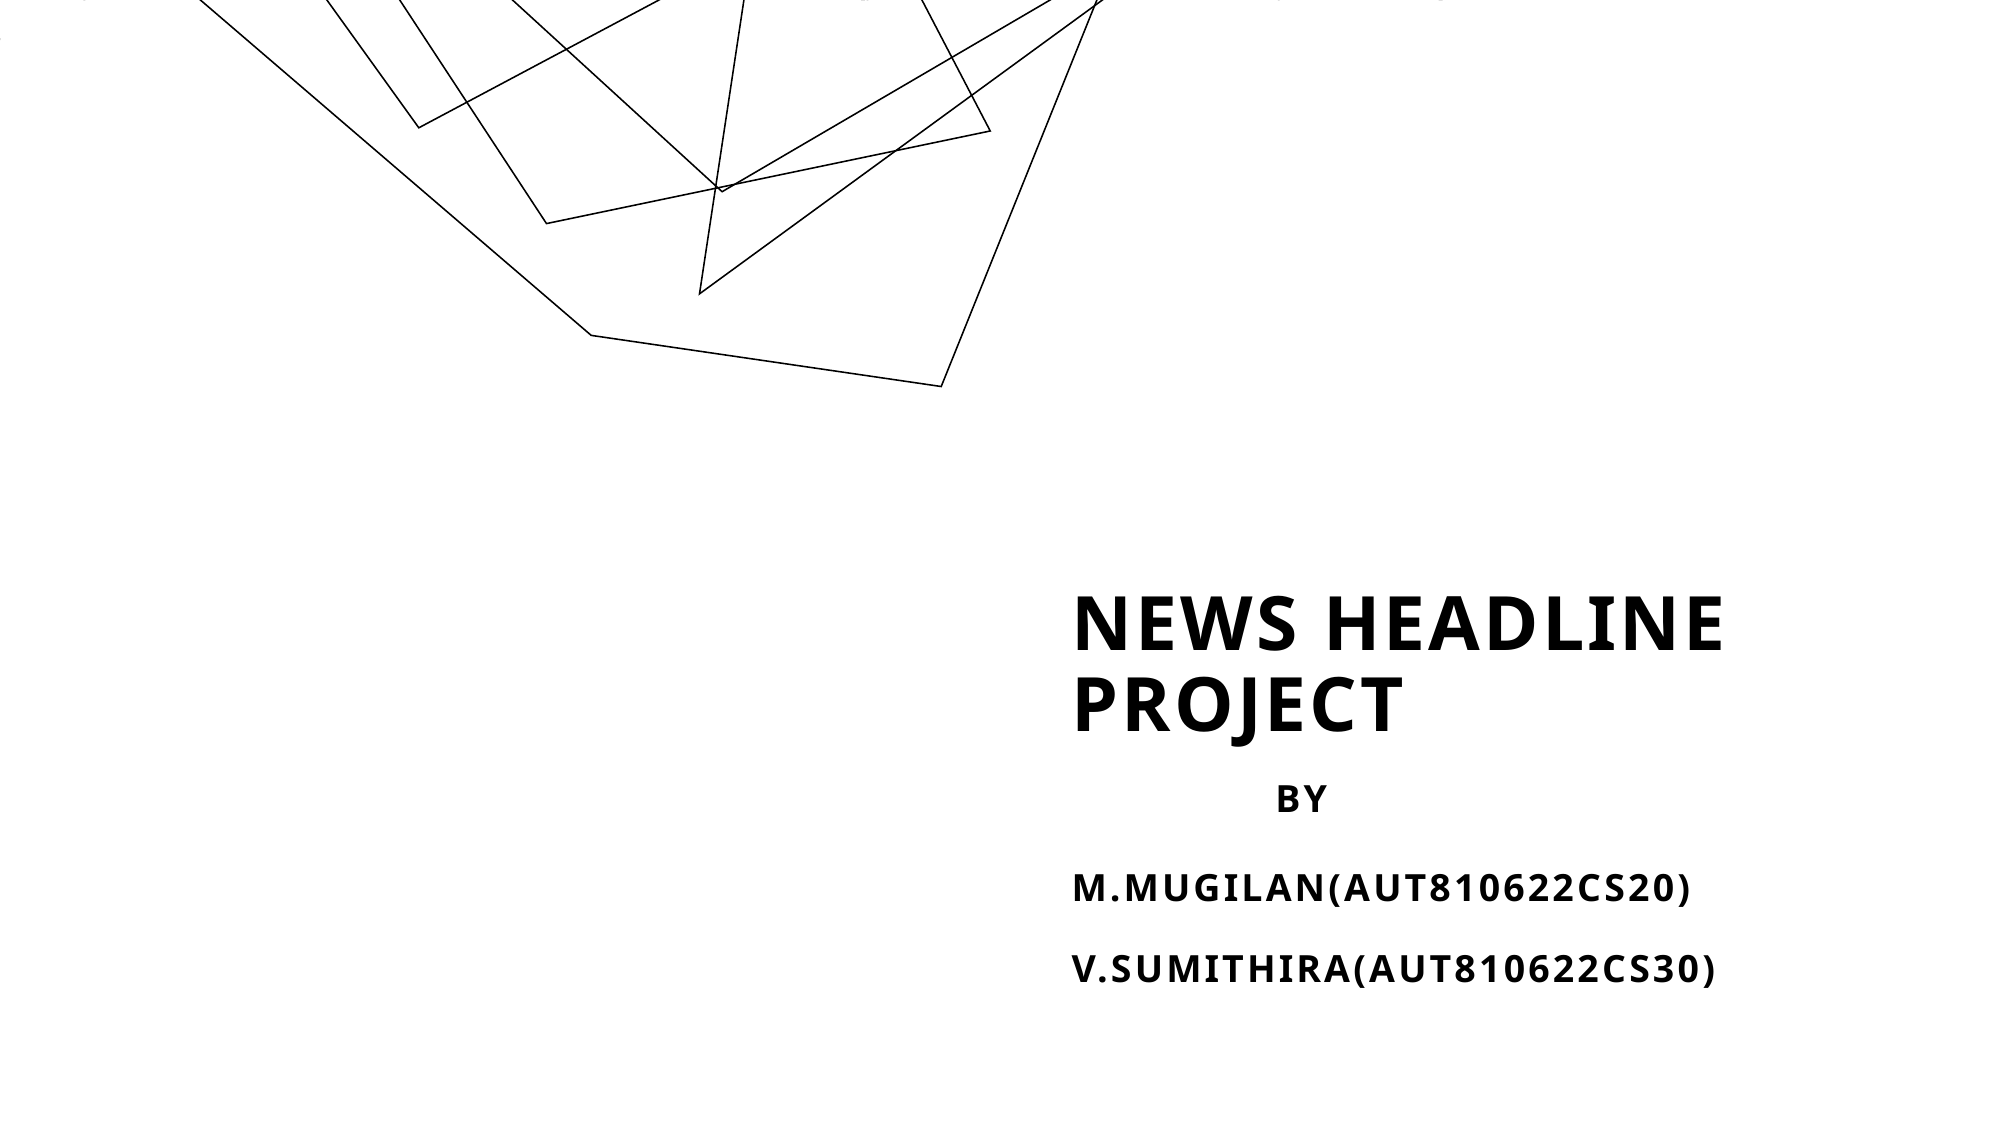

# News headline project BY M.MUGILAN(AUt810622cs20)   v.SUMITHIRA(aut810622cs30)